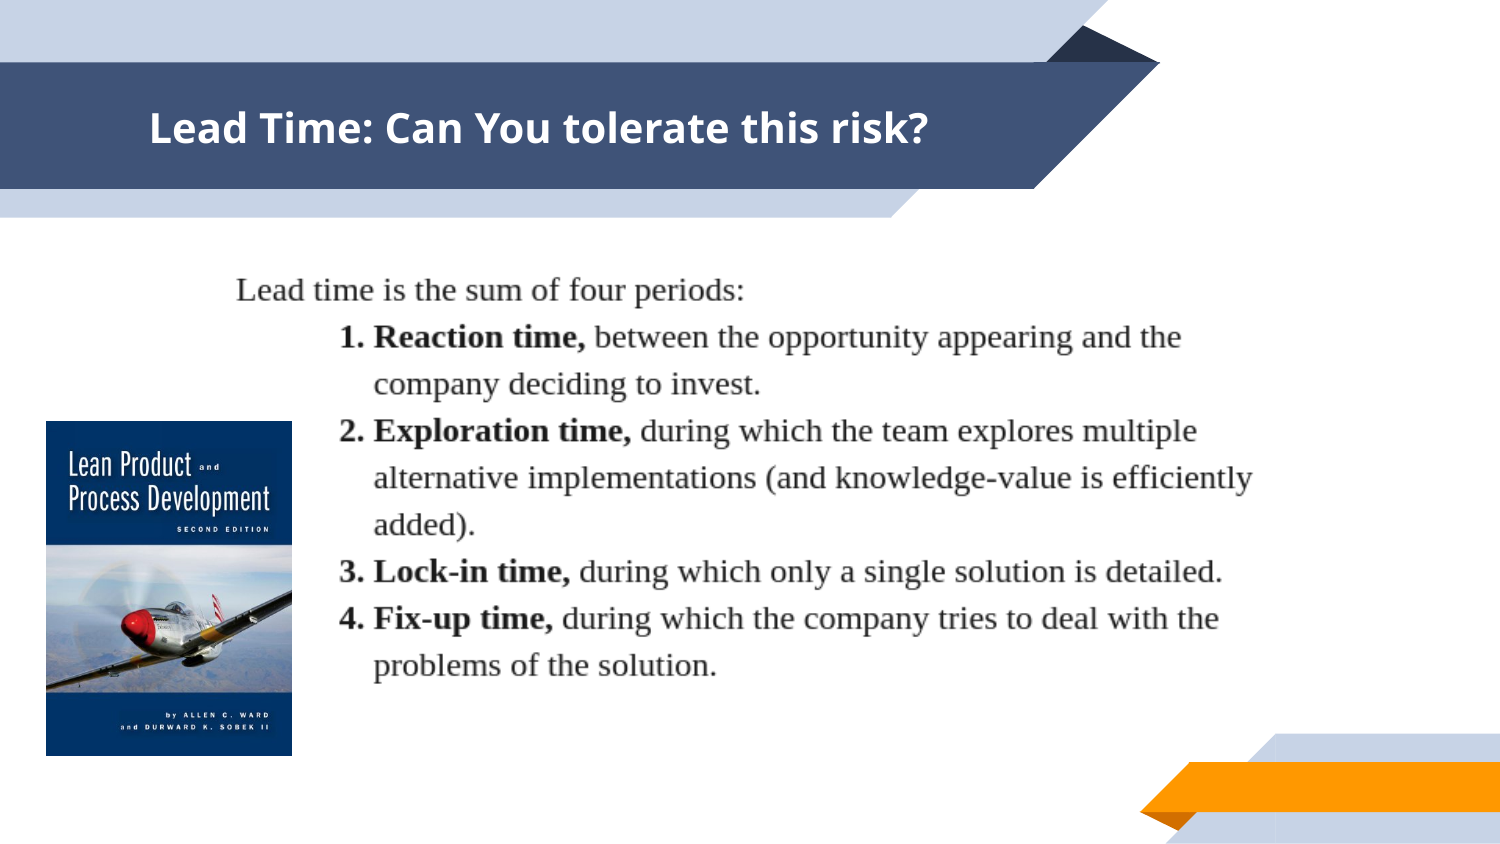

# Lead Time: Can You tolerate this risk?